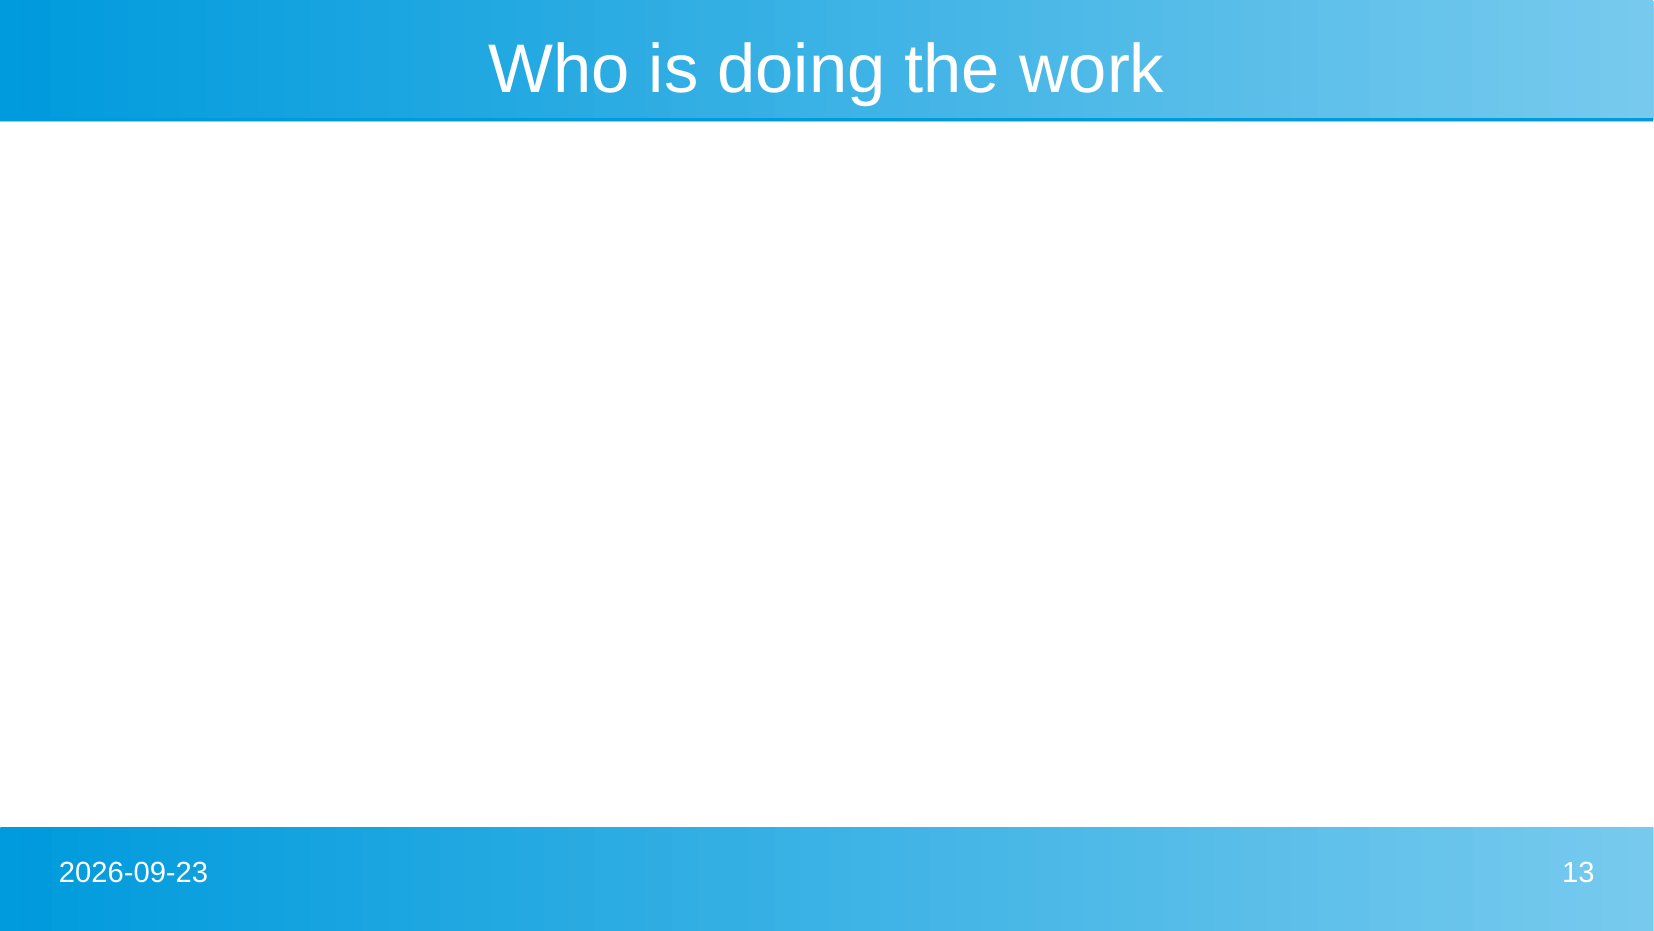

# Who is doing the work
13